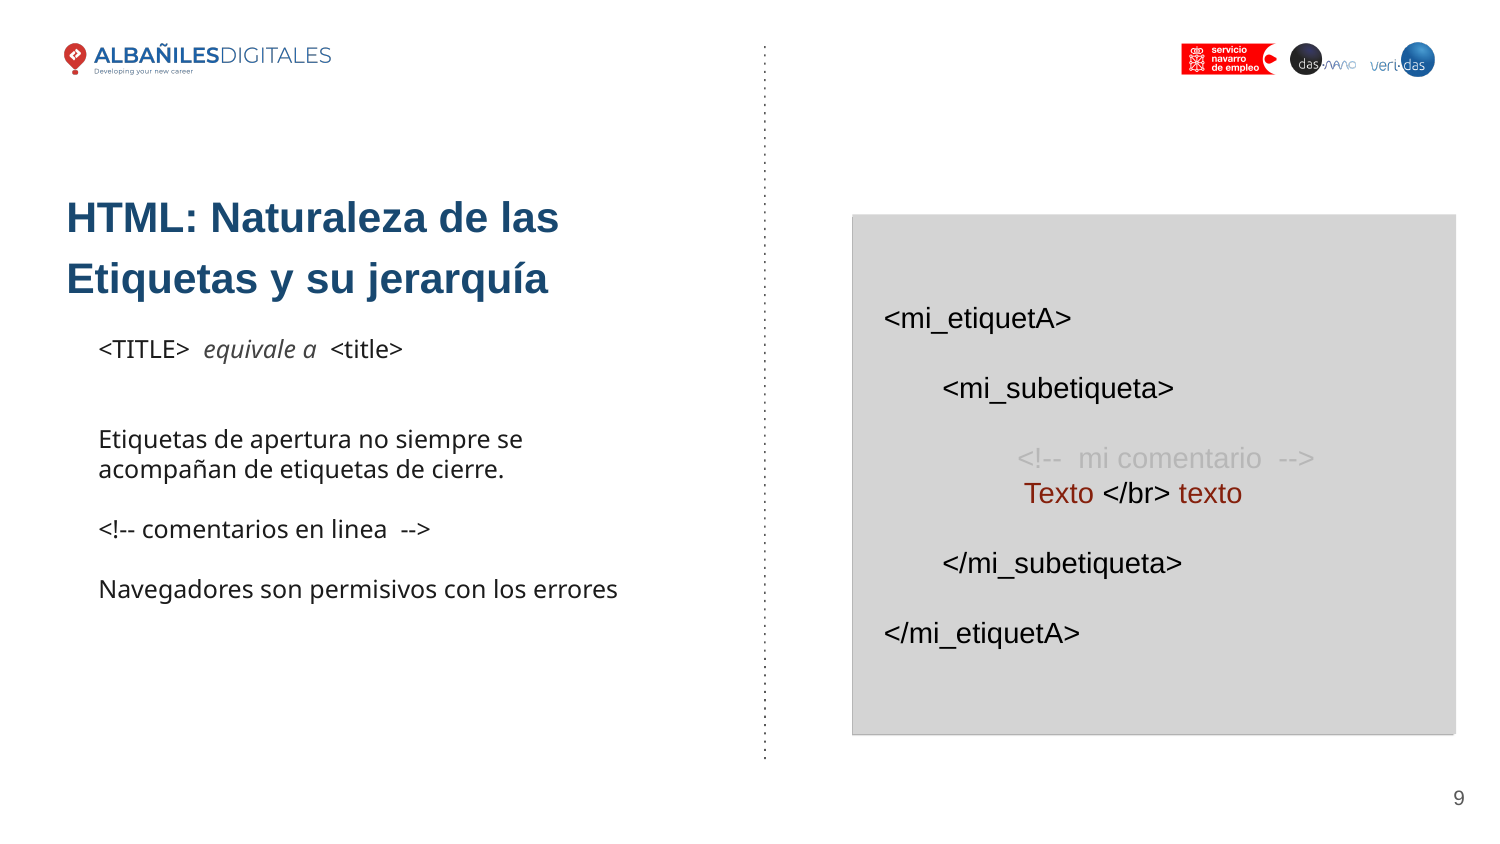

HTML: Naturaleza de las Etiquetas y su jerarquía
 <mi_etiquetA>
	<mi_subetiqueta>
 	<!-- mi comentario -->
 Texto </br> texto
	</mi_subetiqueta>
 </mi_etiquetA>
<TITLE> equivale a <title>
Etiquetas de apertura no siempre se acompañan de etiquetas de cierre.
<!-- comentarios en linea -->
Navegadores son permisivos con los errores